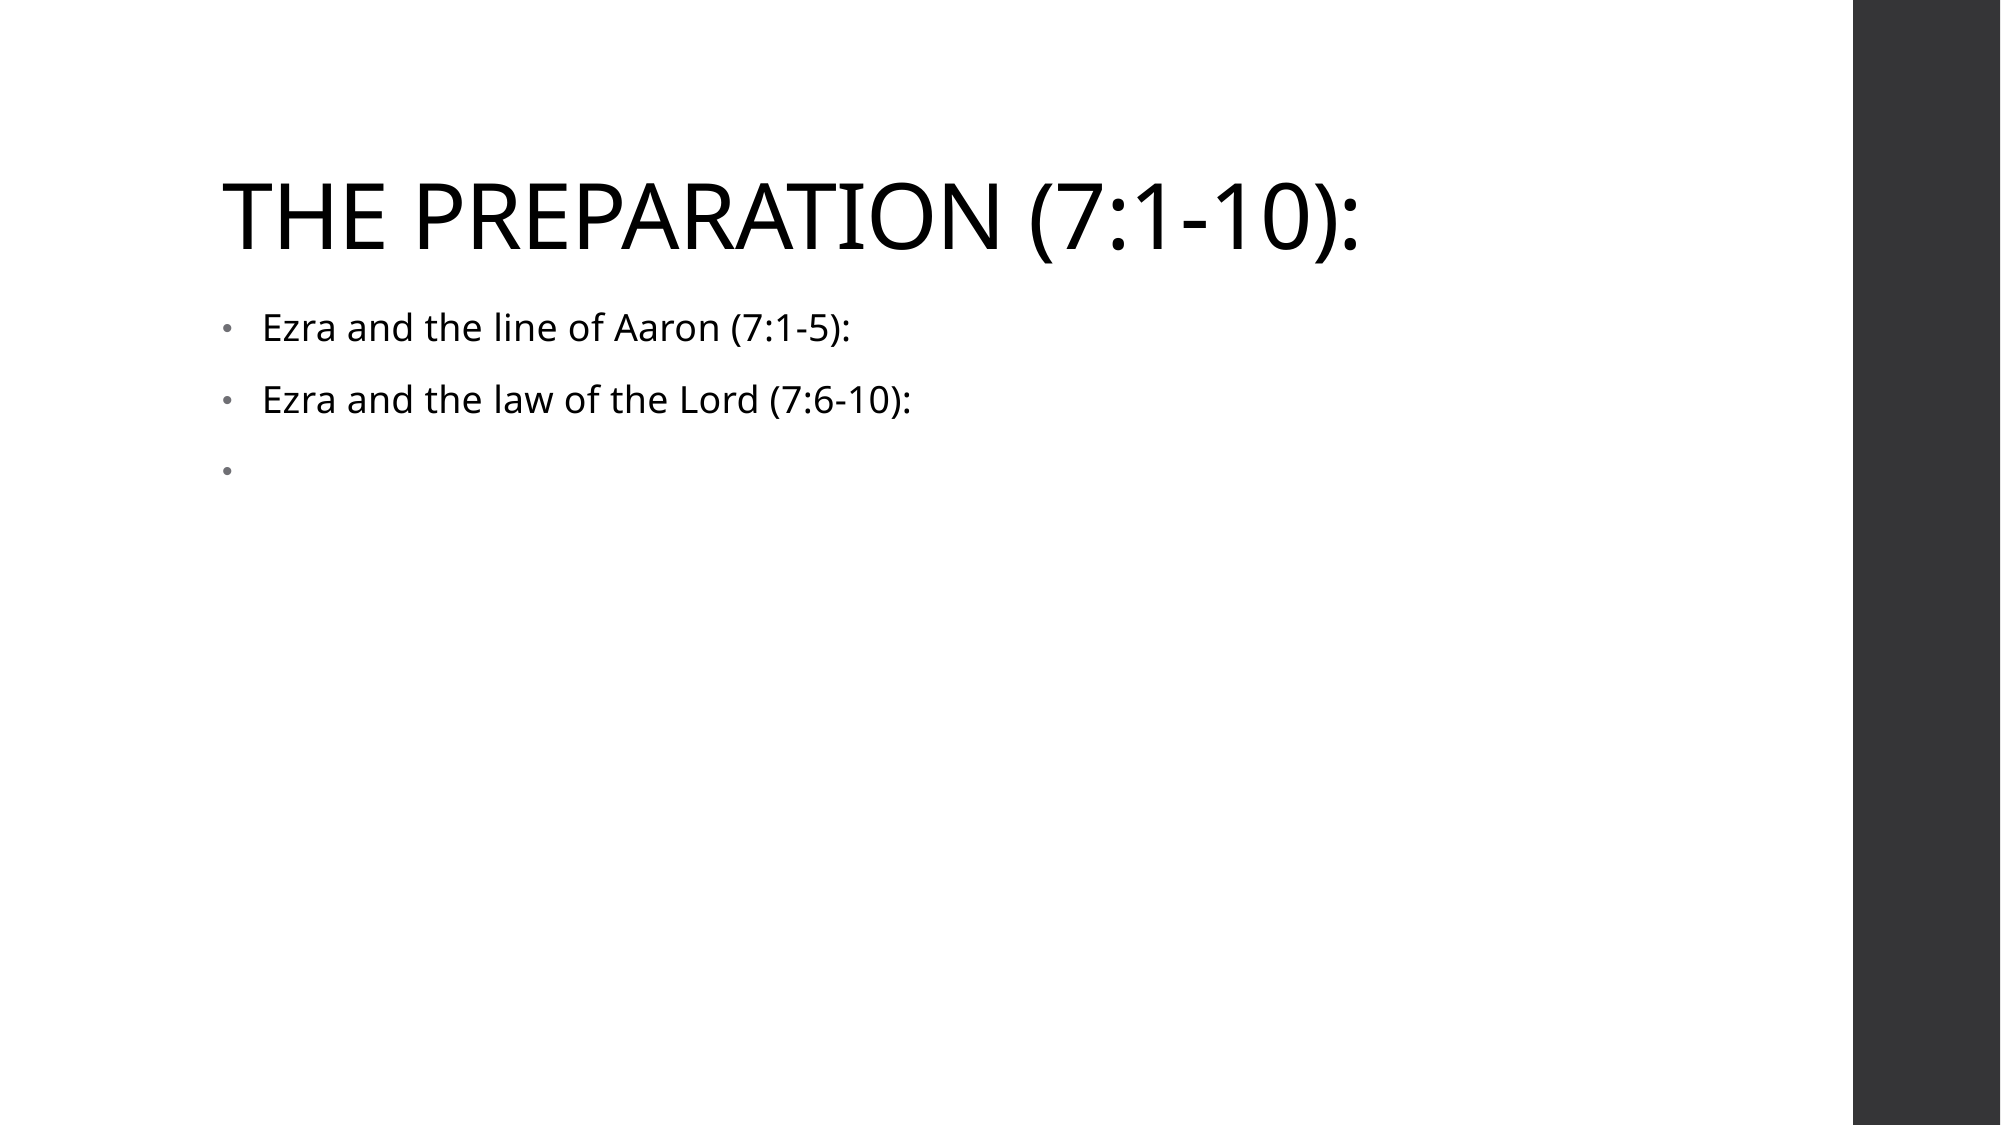

# THE PREPARATION (7:1-10):
 Ezra and the line of Aaron (7:1-5):
 Ezra and the law of the Lord (7:6-10):